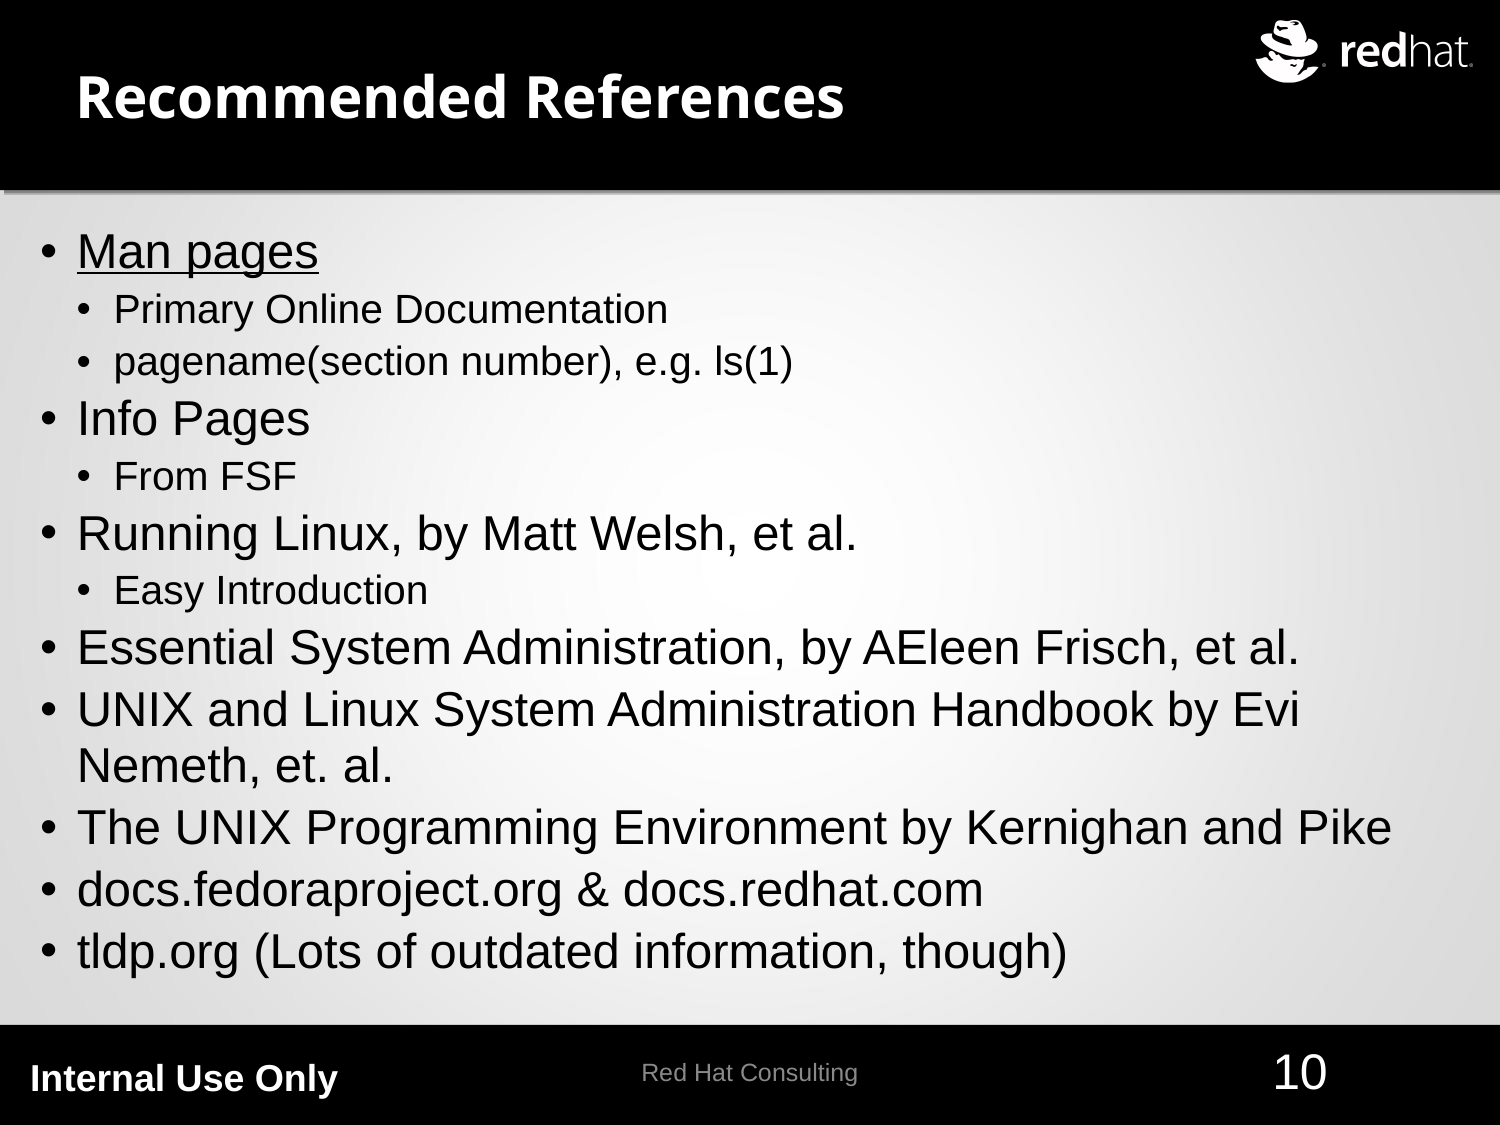

# Recommended References
Man pages
Primary Online Documentation
pagename(section number), e.g. ls(1)
Info Pages
From FSF
Running Linux, by Matt Welsh, et al.
Easy Introduction
Essential System Administration, by AEleen Frisch, et al.
UNIX and Linux System Administration Handbook by Evi Nemeth, et. al.
The UNIX Programming Environment by Kernighan and Pike
docs.fedoraproject.org & docs.redhat.com
tldp.org (Lots of outdated information, though)
Red Hat Consulting